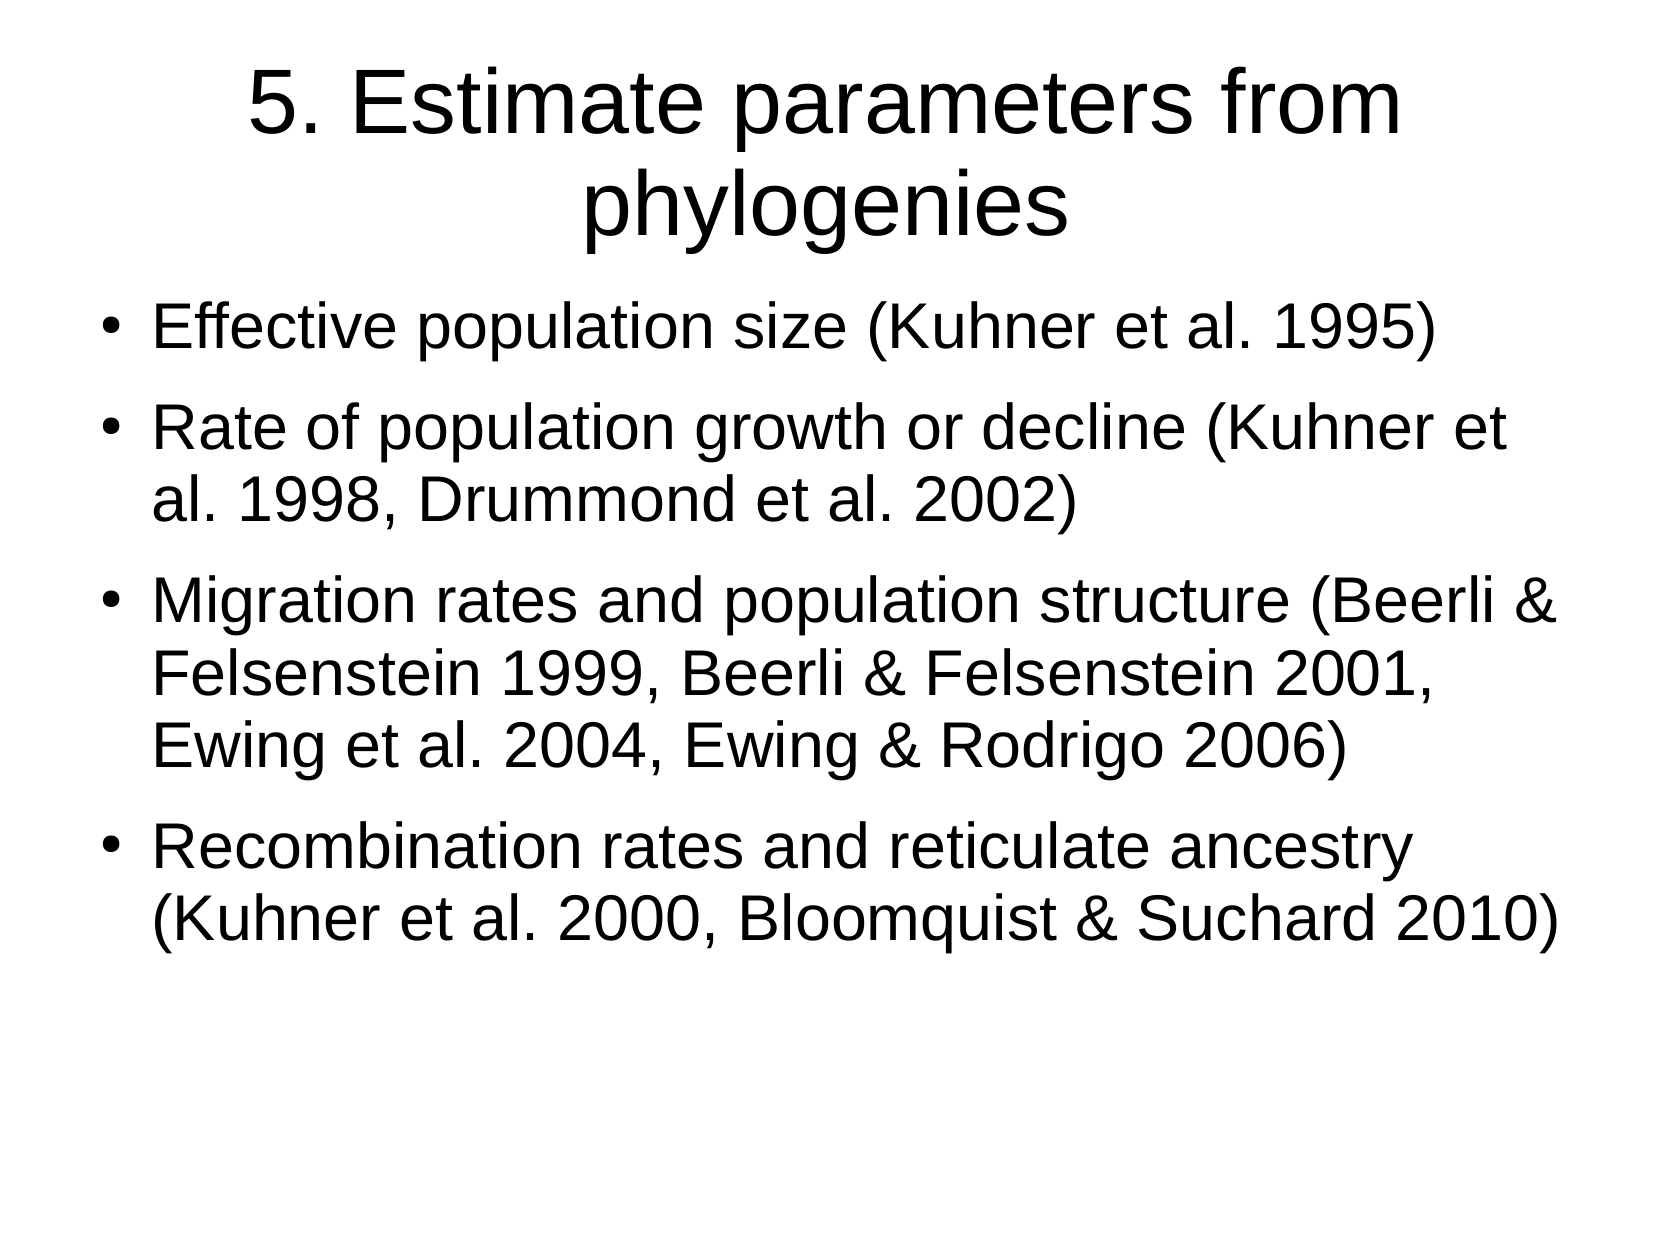

# 5. Estimate parameters from phylogenies
Effective population size (Kuhner et al. 1995)
Rate of population growth or decline (Kuhner et al. 1998, Drummond et al. 2002)
Migration rates and population structure (Beerli & Felsenstein 1999, Beerli & Felsenstein 2001, Ewing et al. 2004, Ewing & Rodrigo 2006)
Recombination rates and reticulate ancestry (Kuhner et al. 2000, Bloomquist & Suchard 2010)